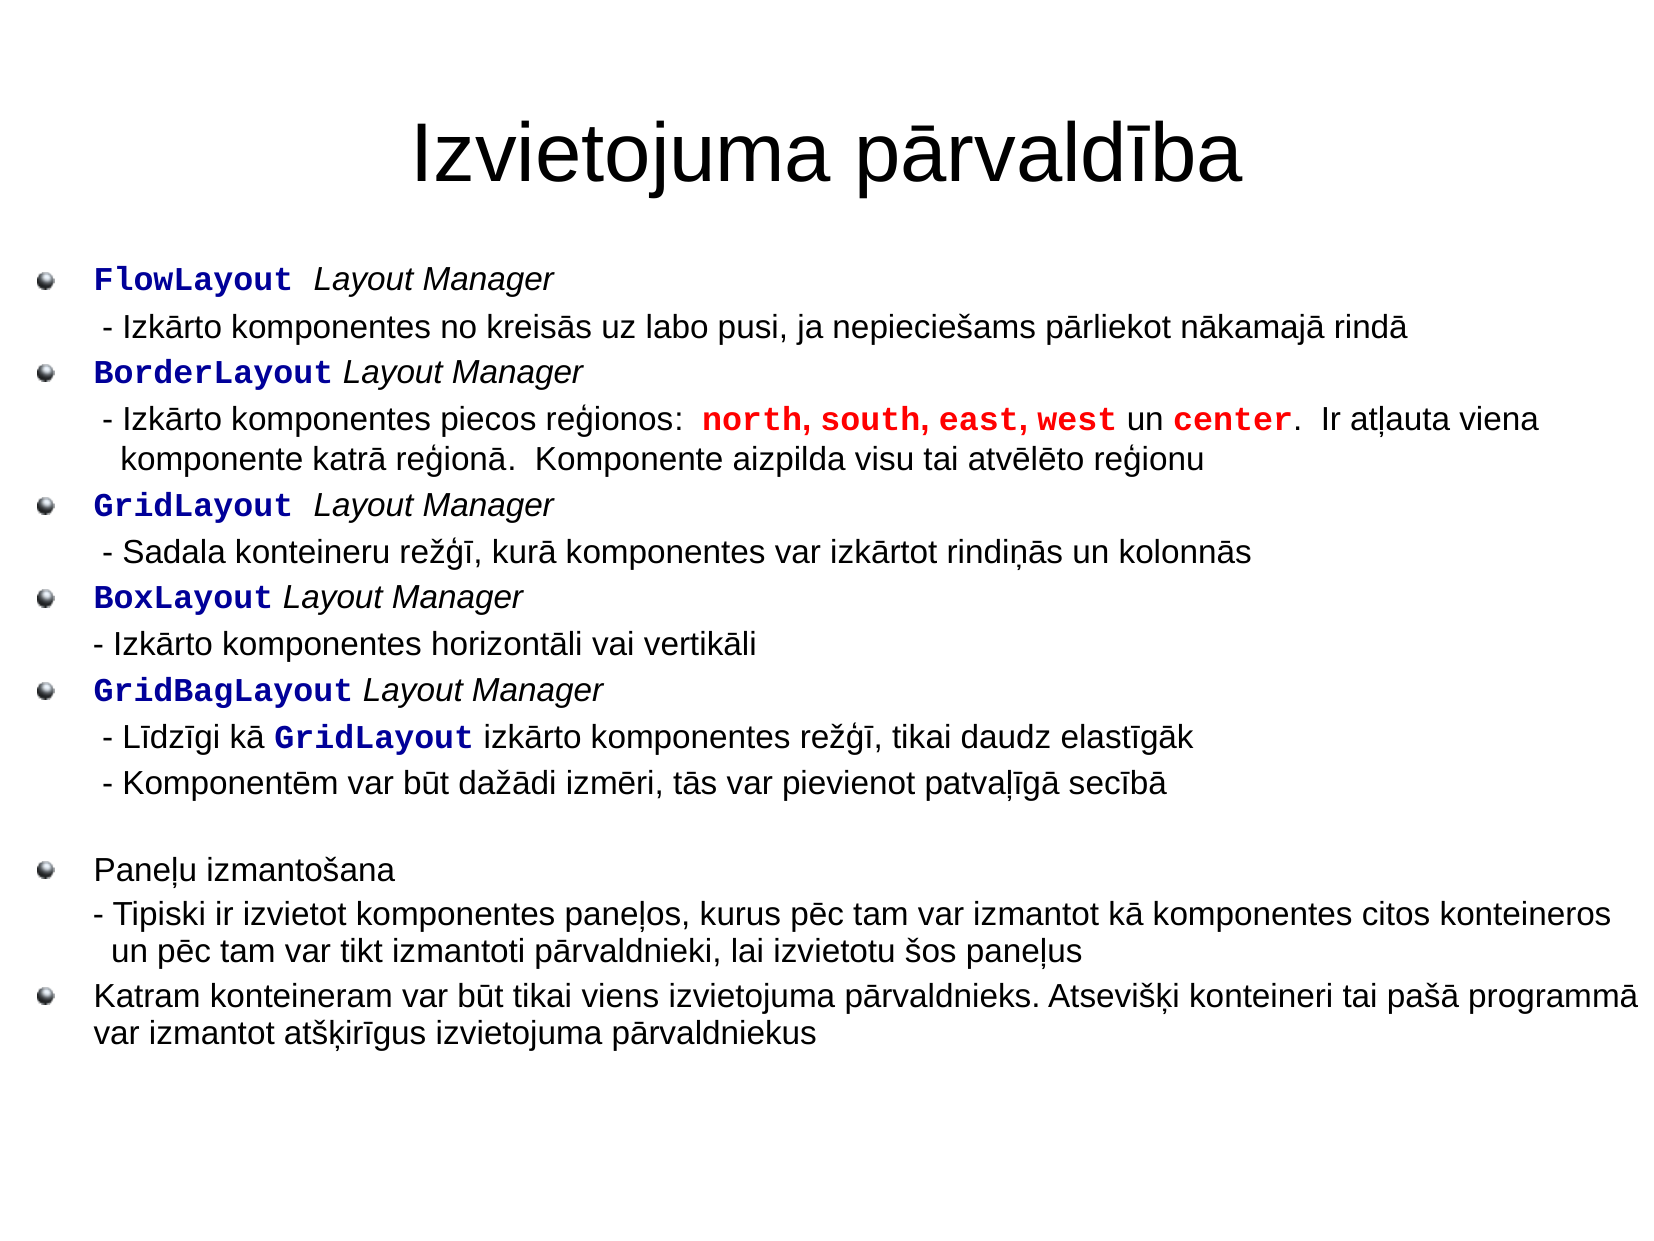

# Izvietojuma pārvaldība
FlowLayout Layout Manager
 - Izkārto komponentes no kreisās uz labo pusi, ja nepieciešams pārliekot nākamajā rindā
BorderLayout Layout Manager
 - Izkārto komponentes piecos reģionos: north, south, east, west un center. Ir atļauta viena komponente katrā reģionā. Komponente aizpilda visu tai atvēlēto reģionu
GridLayout Layout Manager
 - Sadala konteineru režģī, kurā komponentes var izkārtot rindiņās un kolonnās
BoxLayout Layout Manager
 - Izkārto komponentes horizontāli vai vertikāli
GridBagLayout Layout Manager
 - Līdzīgi kā GridLayout izkārto komponentes režģī, tikai daudz elastīgāk
 - Komponentēm var būt dažādi izmēri, tās var pievienot patvaļīgā secībā
Paneļu izmantošana
 - Tipiski ir izvietot komponentes paneļos, kurus pēc tam var izmantot kā komponentes citos konteineros un pēc tam var tikt izmantoti pārvaldnieki, lai izvietotu šos paneļus
Katram konteineram var būt tikai viens izvietojuma pārvaldnieks. Atsevišķi konteineri tai pašā programmā var izmantot atšķirīgus izvietojuma pārvaldniekus